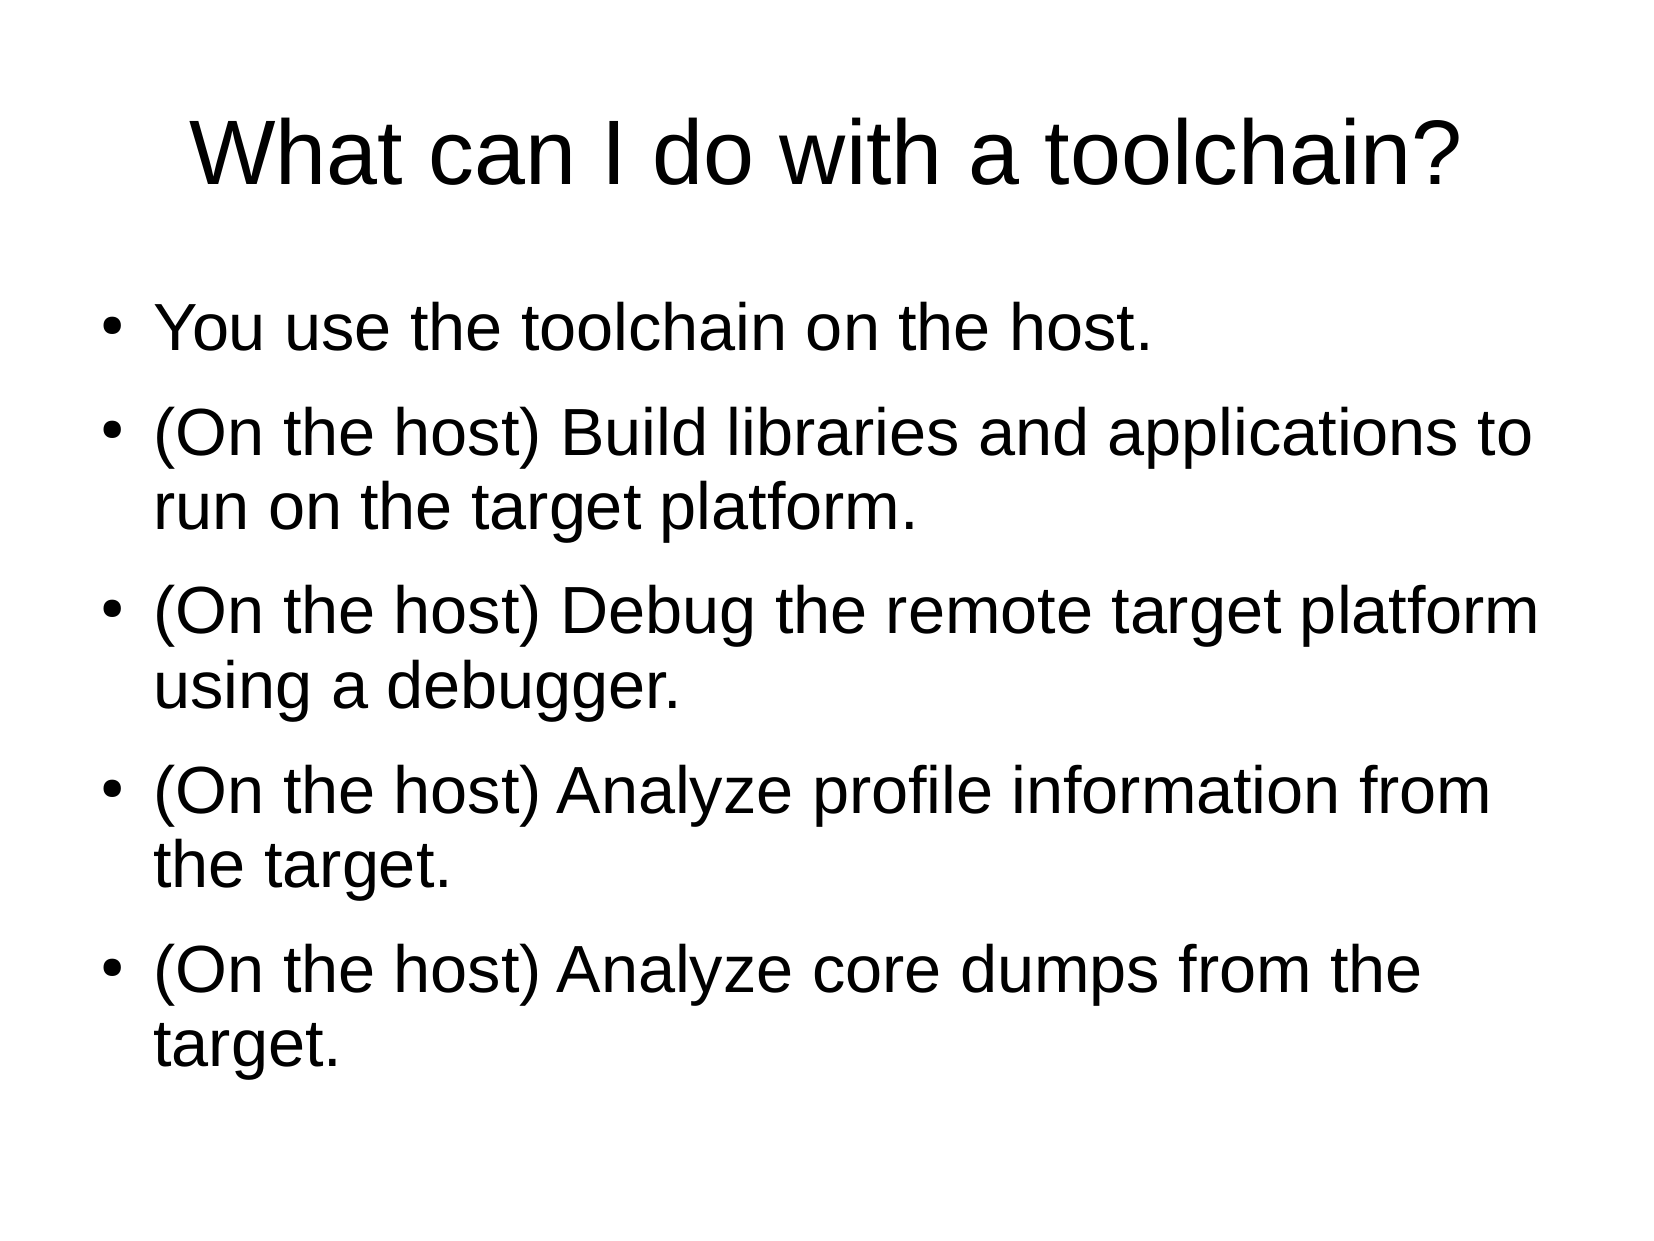

# What can I do with a toolchain?
You use the toolchain on the host.
(On the host) Build libraries and applications to run on the target platform.
(On the host) Debug the remote target platform using a debugger.
(On the host) Analyze profile information from the target.
(On the host) Analyze core dumps from the target.